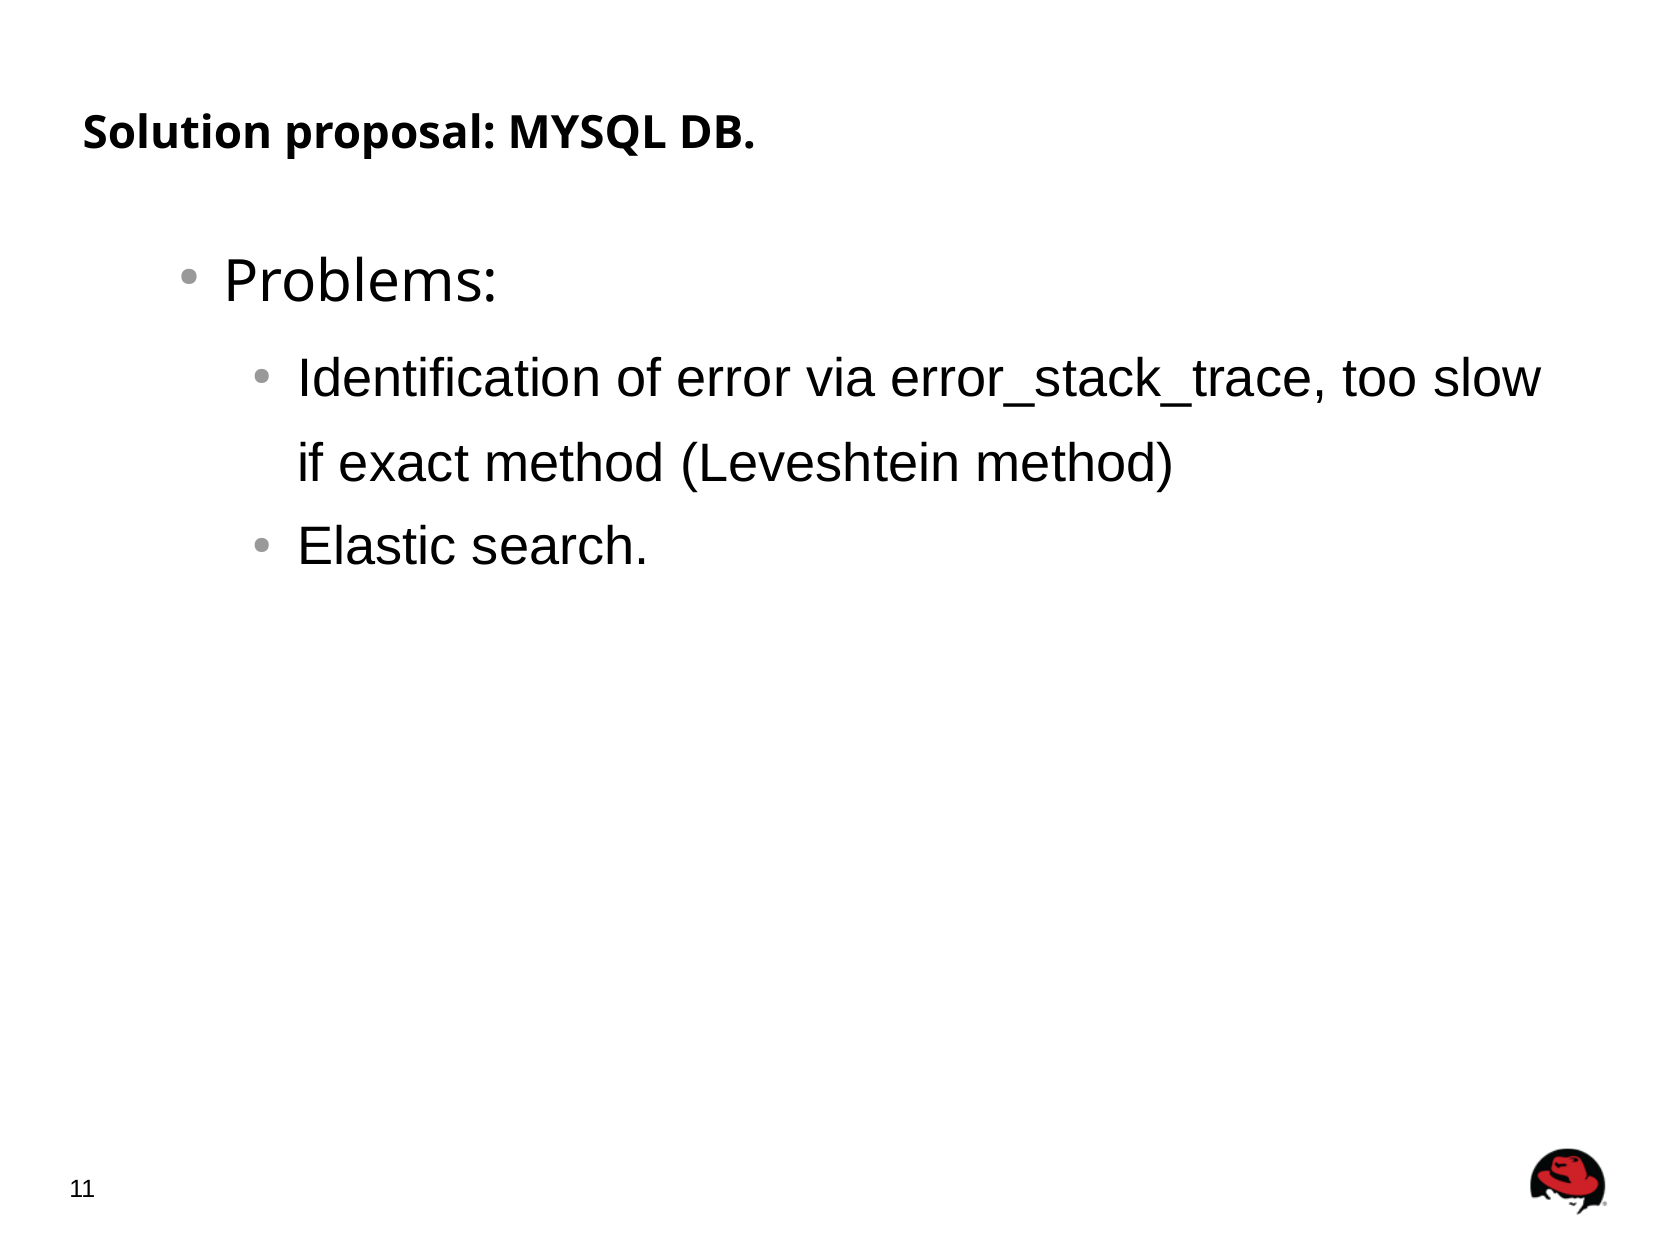

# Solution proposal: MYSQL DB.
Problems:
Identification of error via error_stack_trace, too slow
if exact method (Leveshtein method)
Elastic search.